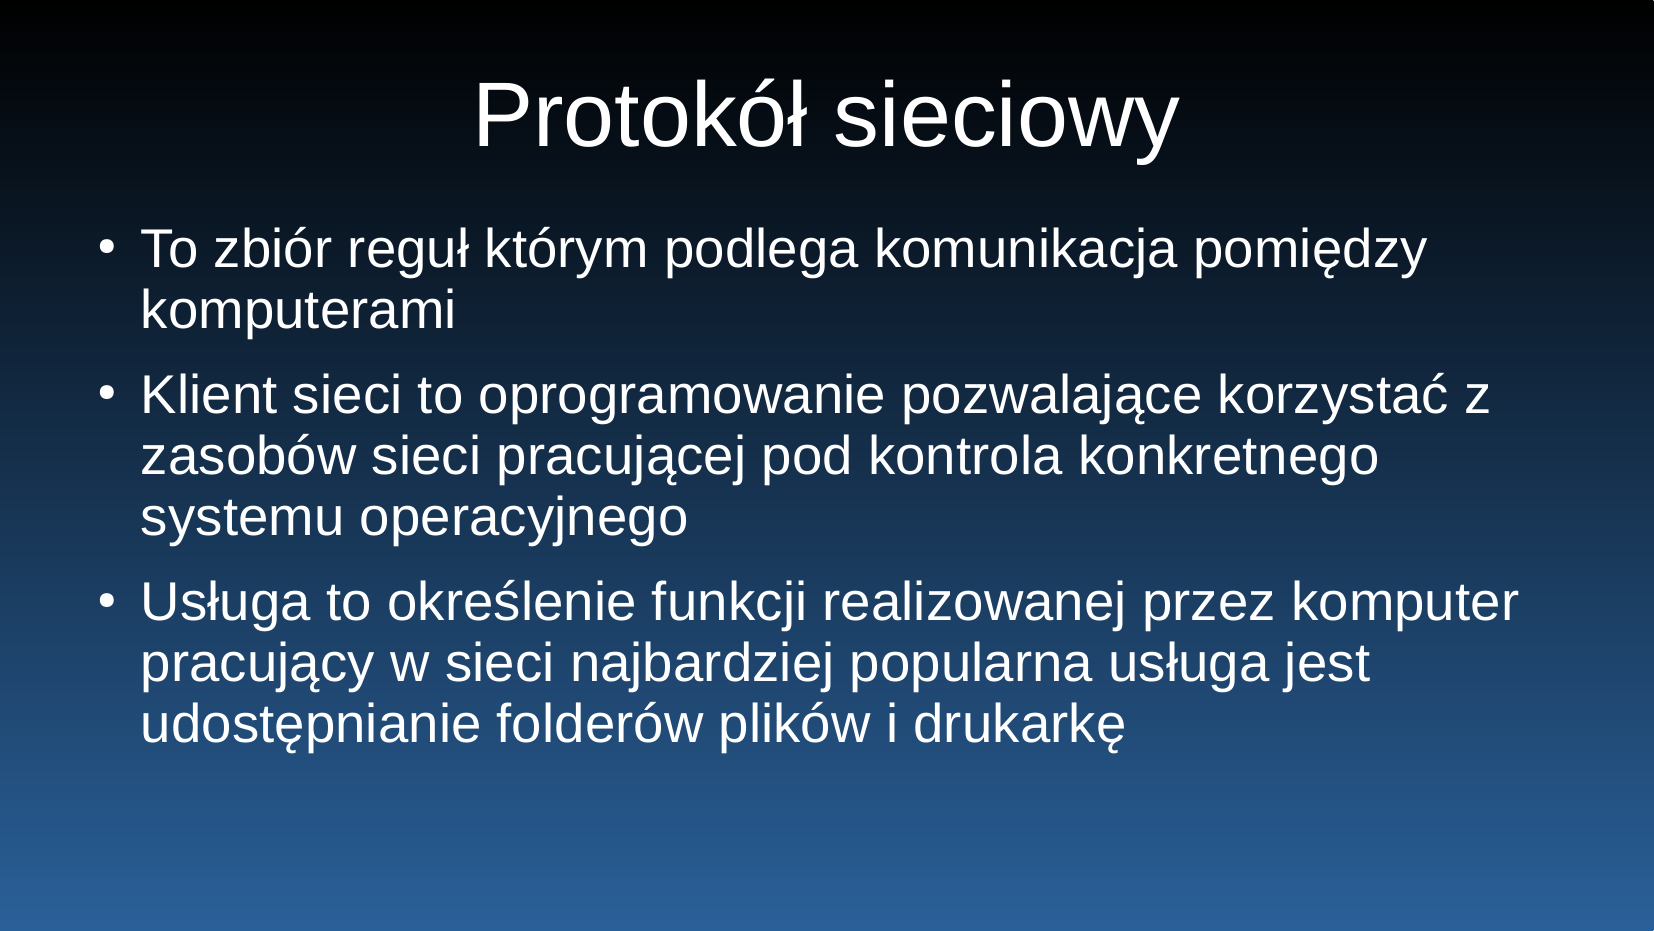

# Protokół sieciowy
To zbiór reguł którym podlega komunikacja pomiędzy komputerami
Klient sieci to oprogramowanie pozwalające korzystać z zasobów sieci pracującej pod kontrola konkretnego systemu operacyjnego
Usługa to określenie funkcji realizowanej przez komputer pracujący w sieci najbardziej popularna usługa jest udostępnianie folderów plików i drukarkę